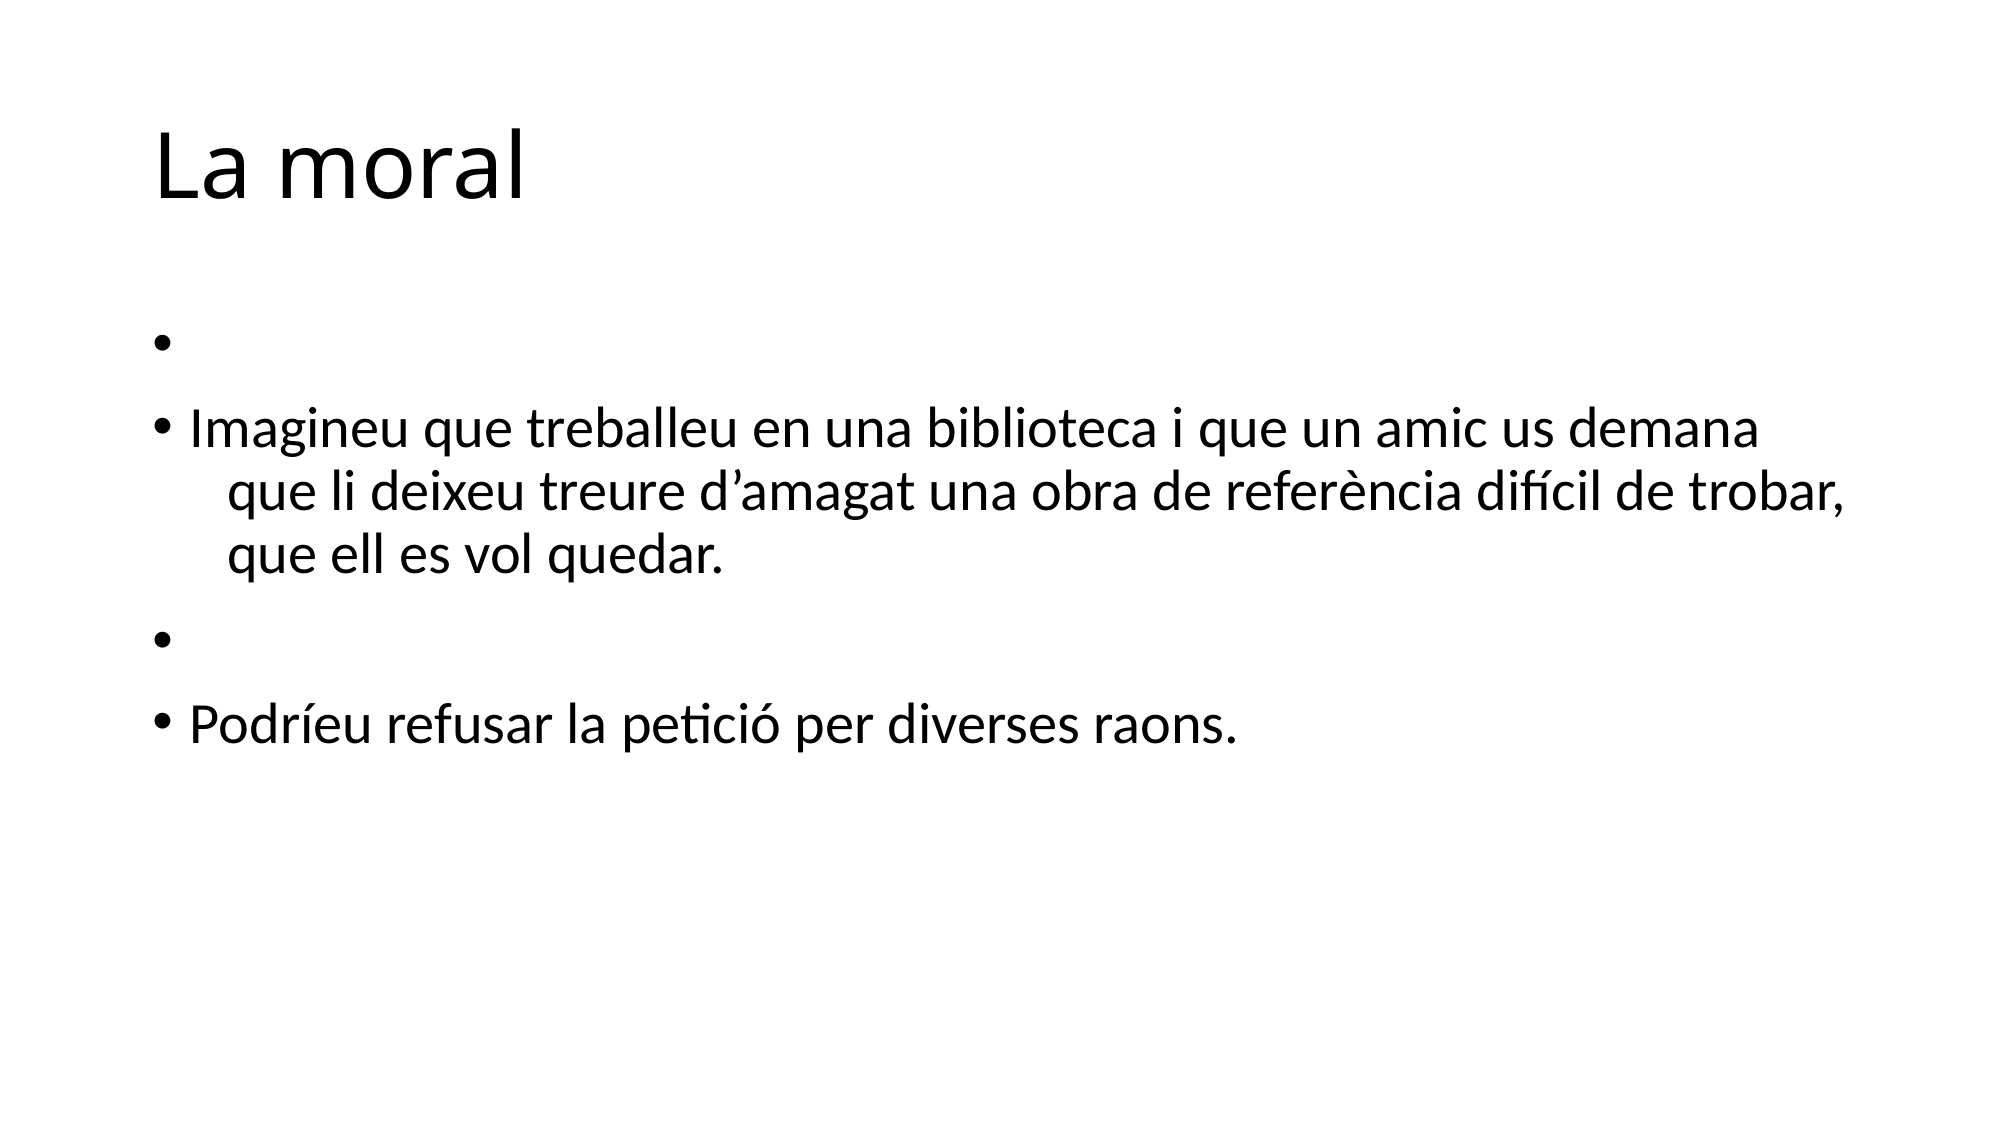

# La moral
Imagineu que treballeu en una biblioteca i que un amic us demana que li deixeu treure d’amagat una obra de referència difícil de trobar, que ell es vol quedar.
Podríeu refusar la petició per diverses raons.